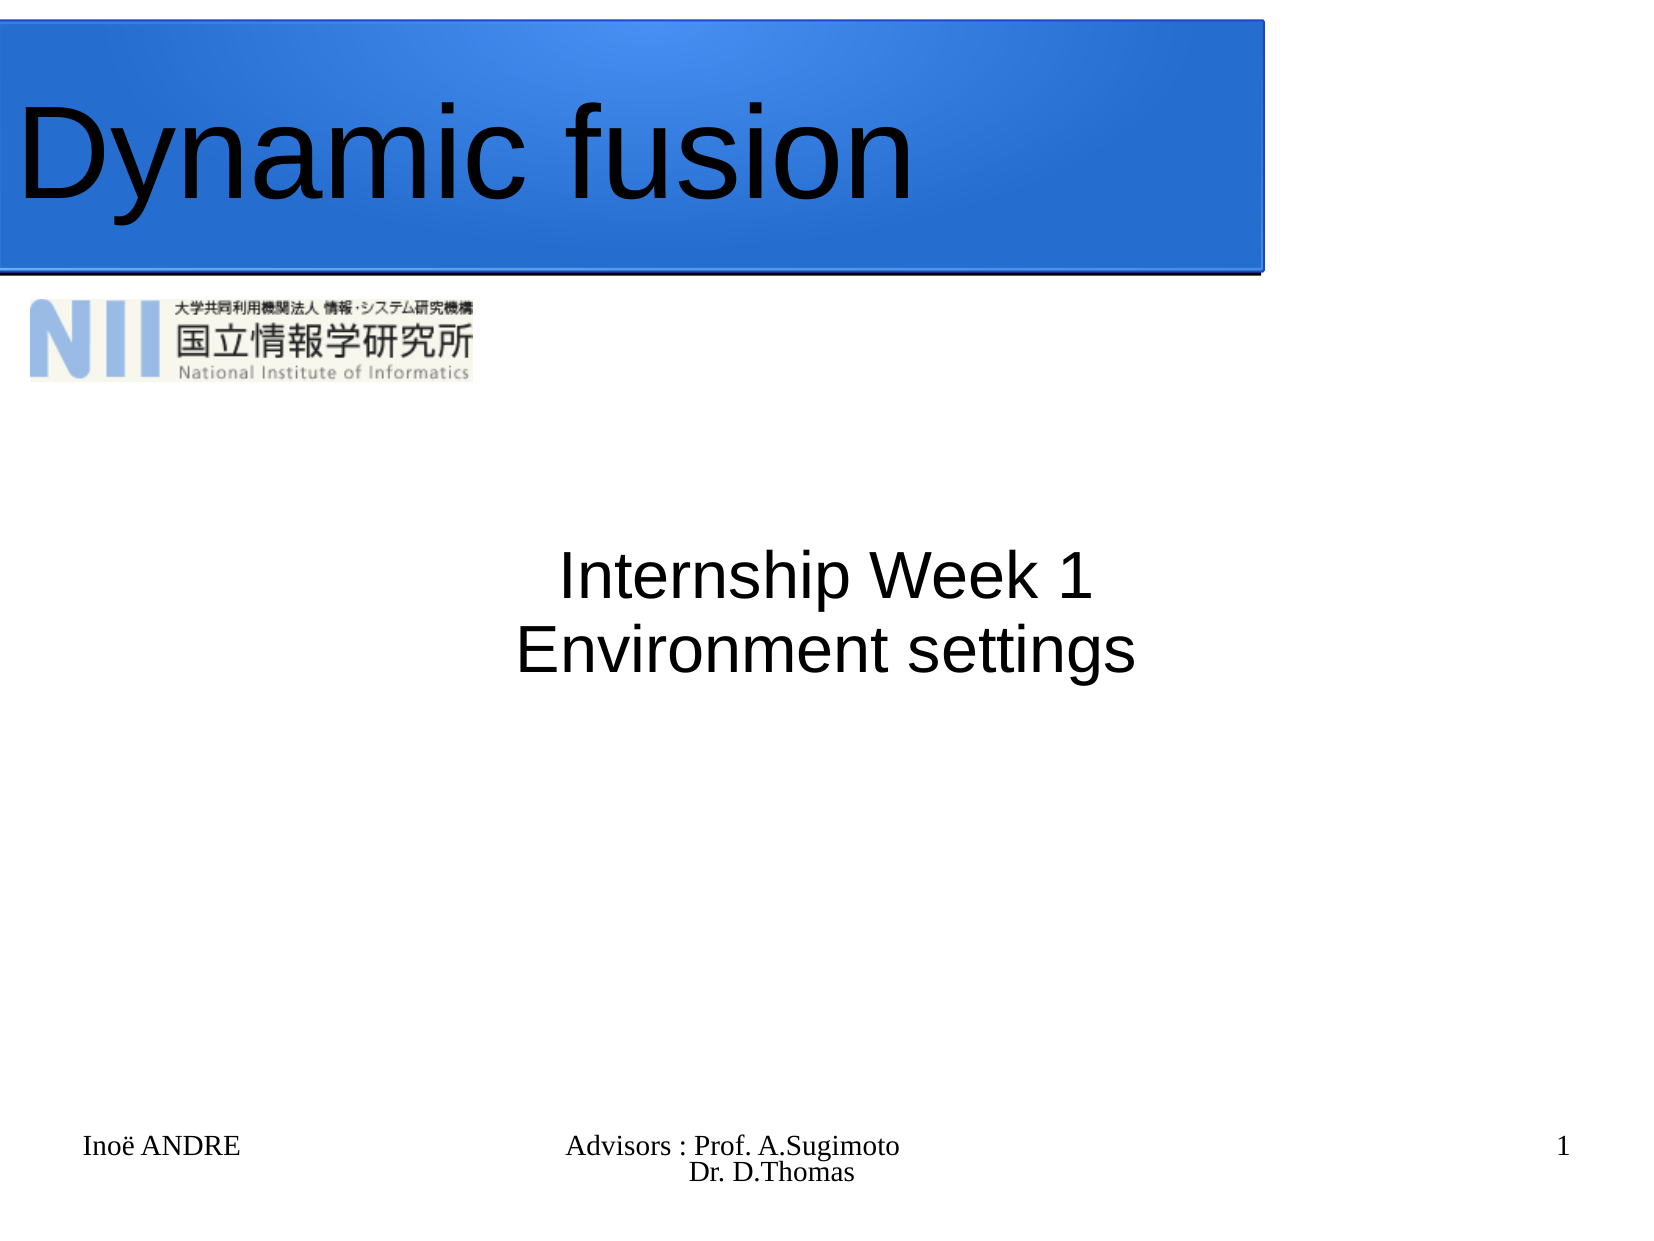

# Dynamic fusion
Internship Week 1
Environment settings
Inoë ANDRE
Advisors : Prof. A.Sugimoto Dr. D.Thomas
1